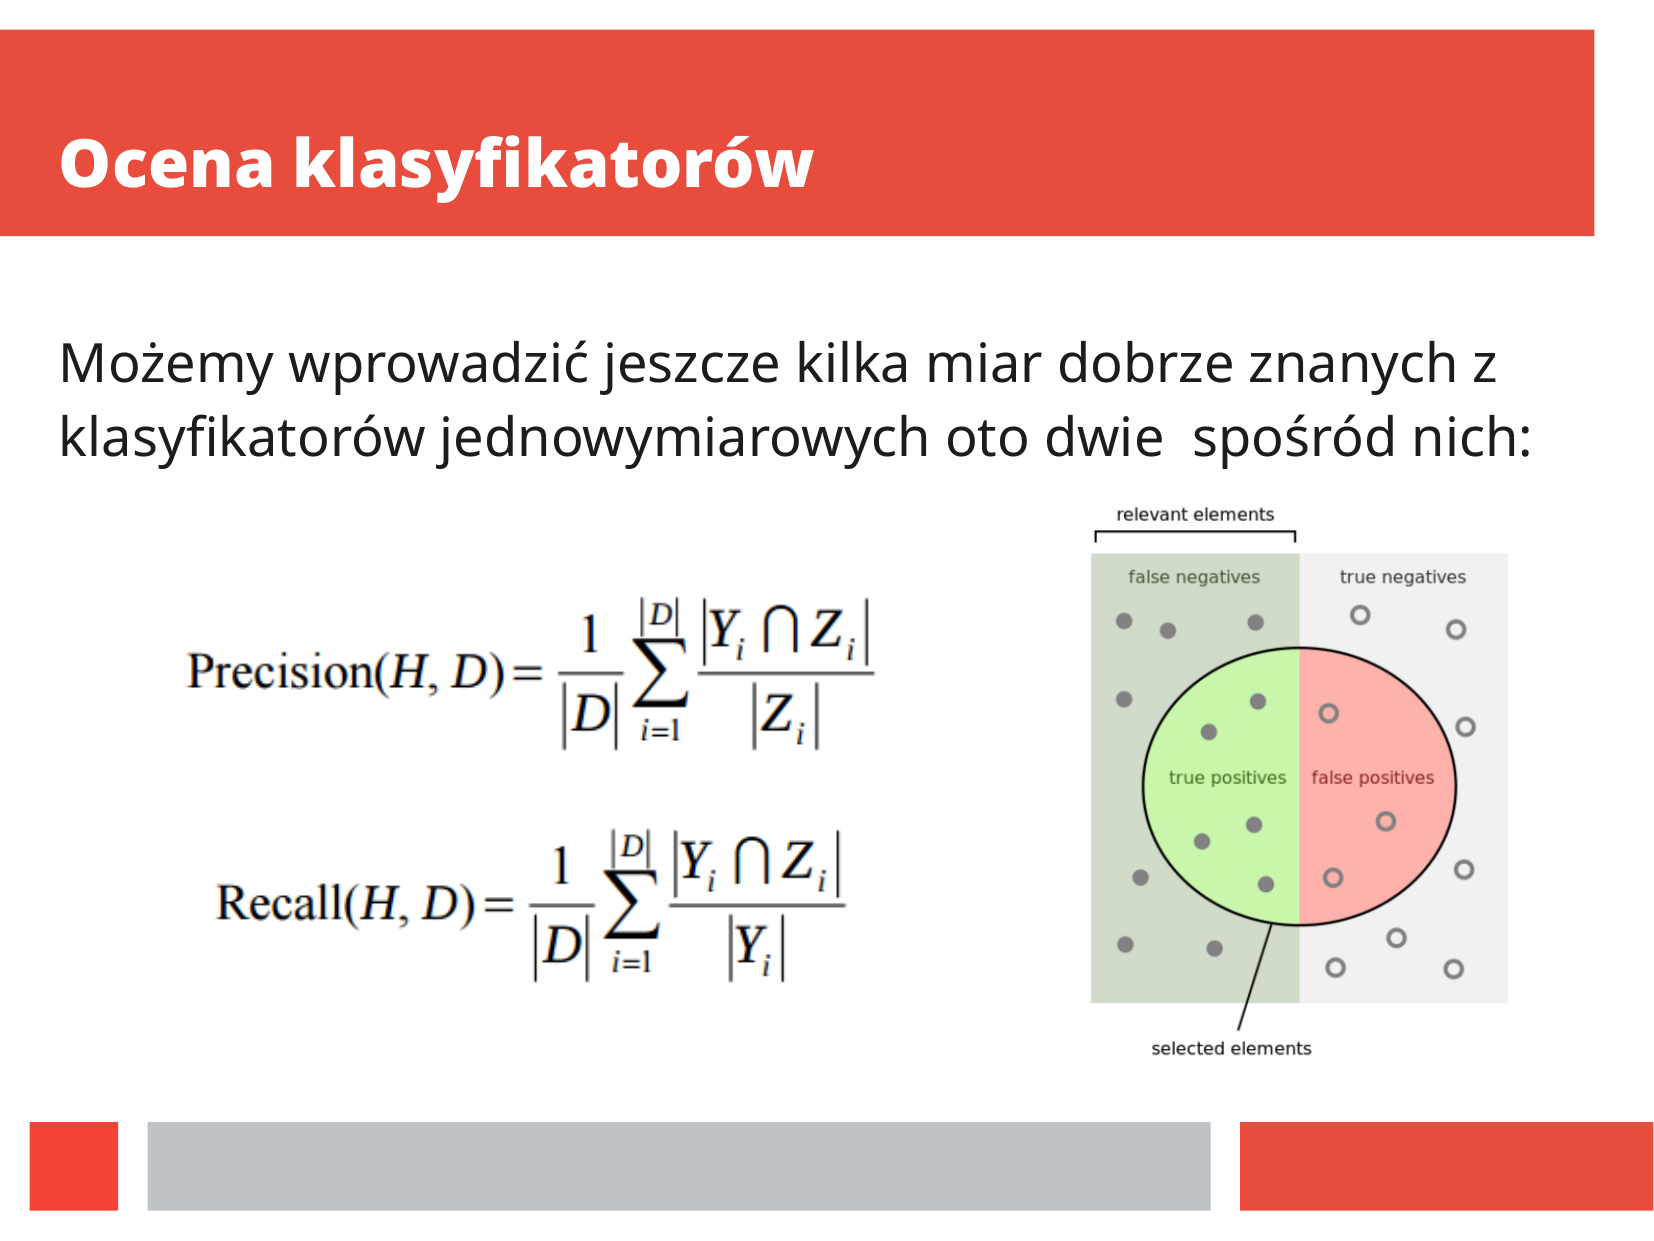

# Ocena klasyfikatorów
Możemy wprowadzić jeszcze kilka miar dobrze znanych z klasyfikatorów jednowymiarowych oto dwie spośród nich: